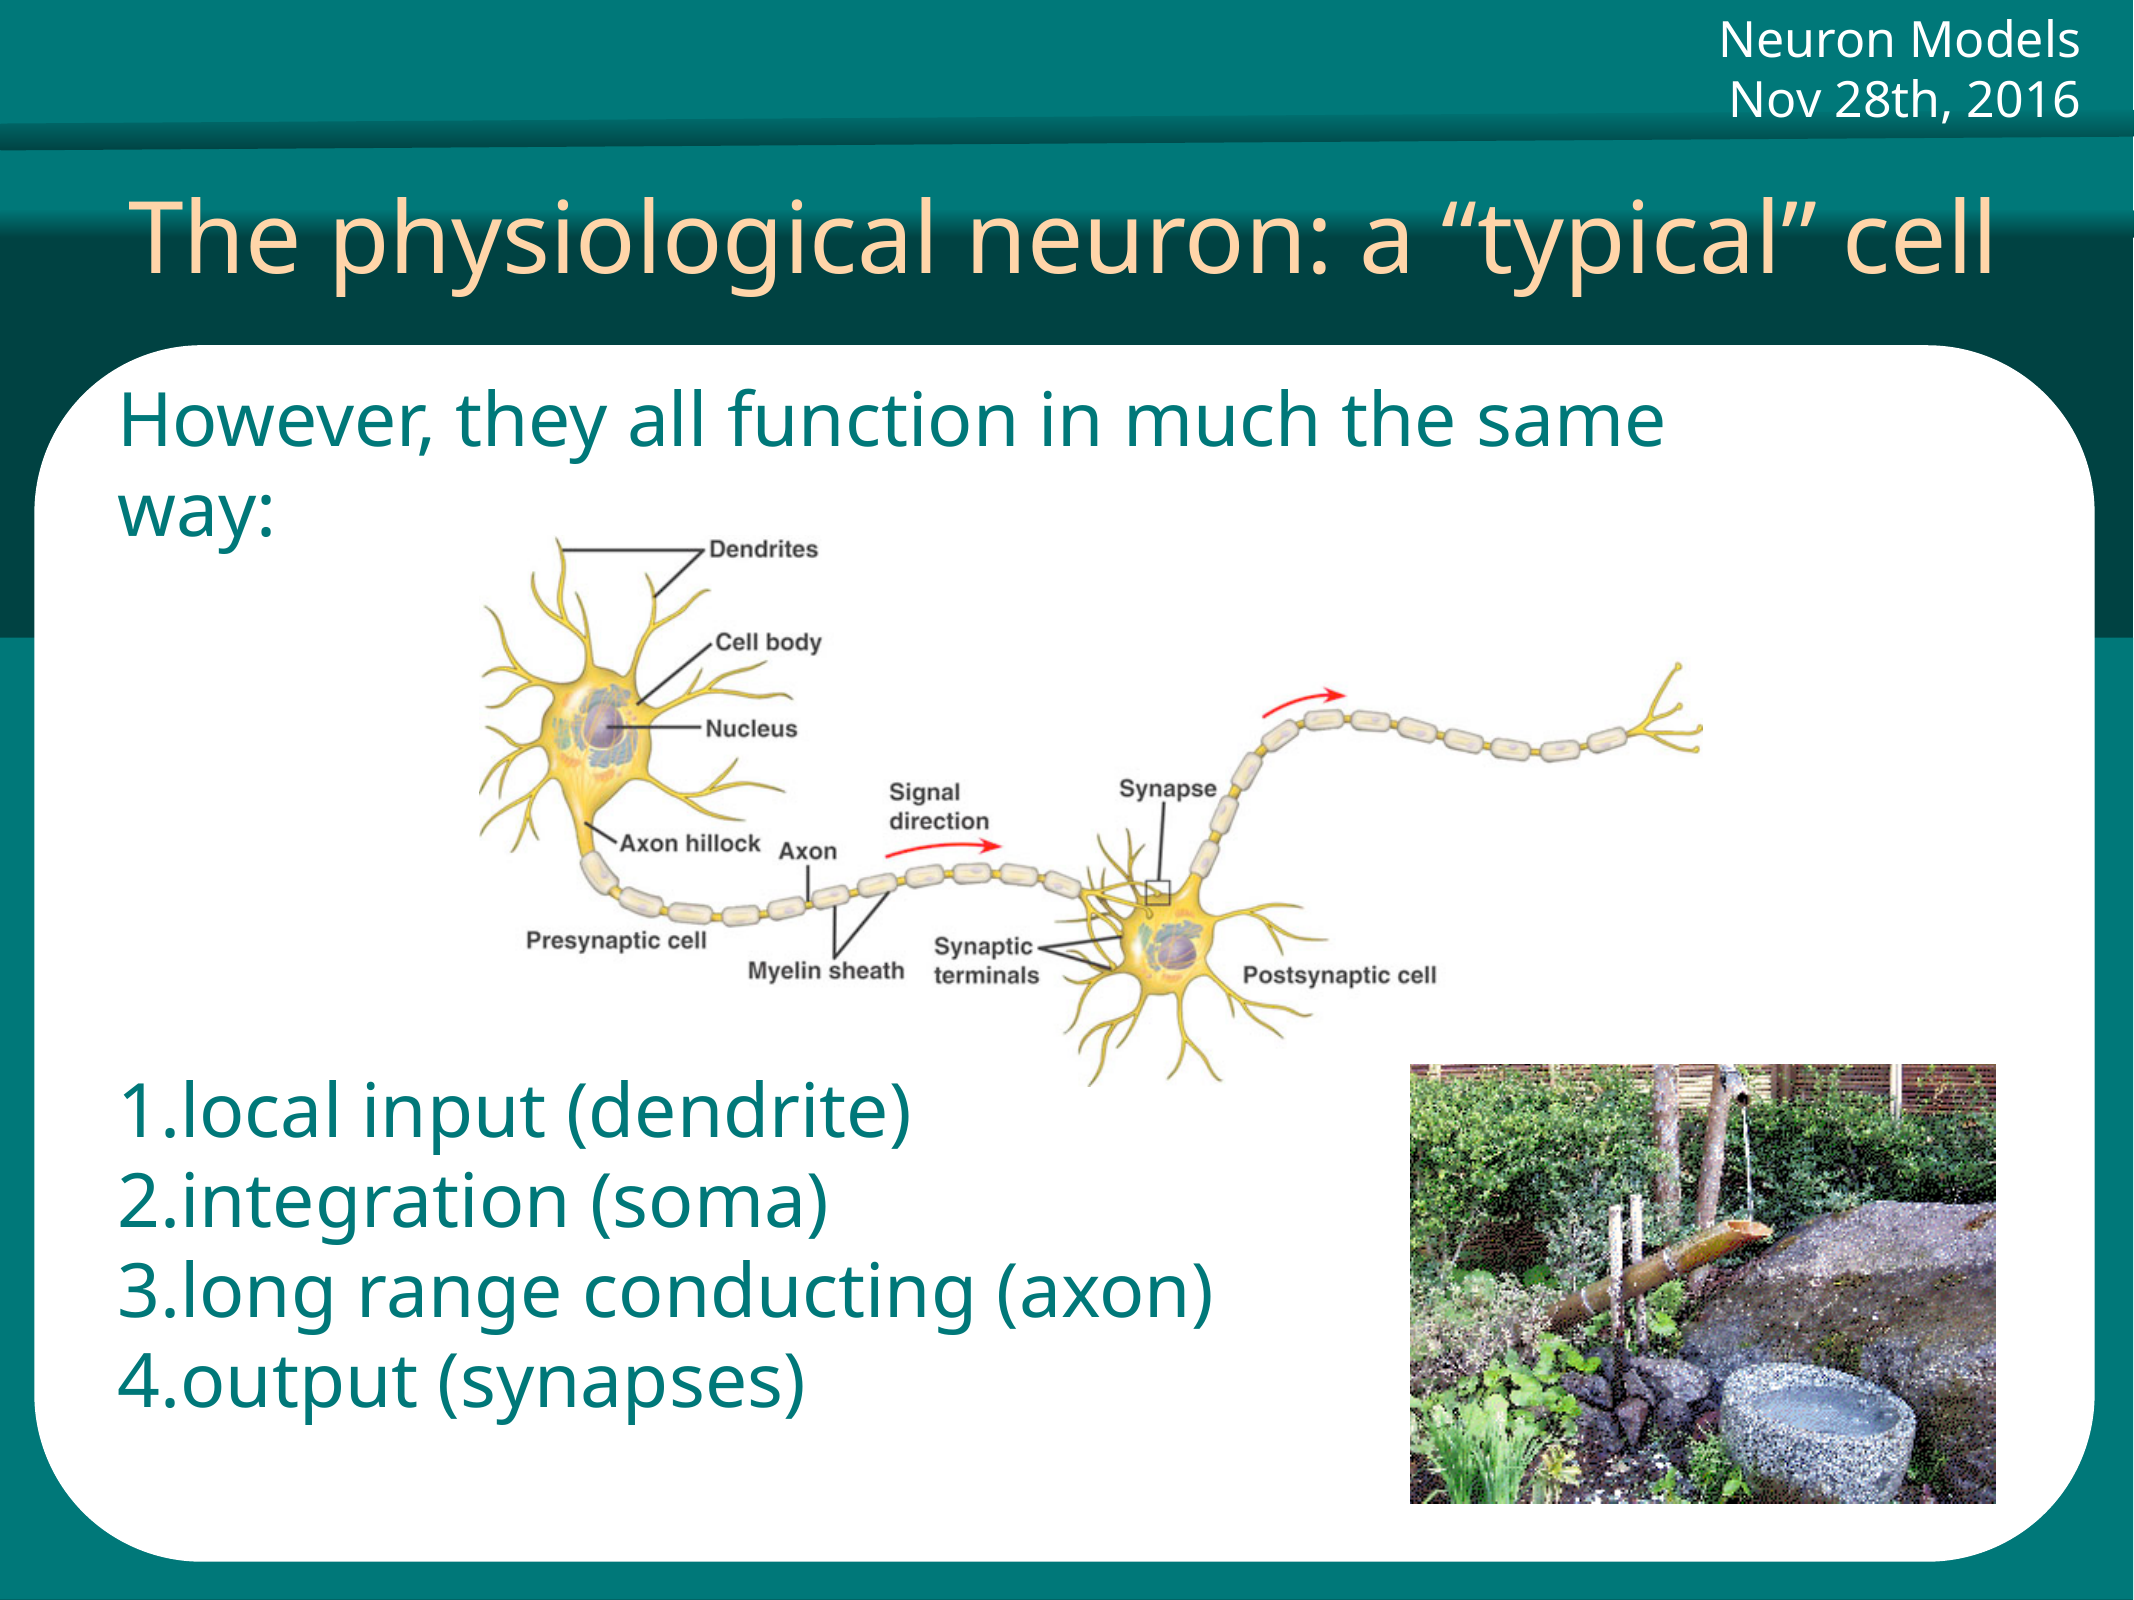

Neuron Models
Nov 28th, 2016
The physiological neuron: a “typical” cell
However, they all function in much the same way:
local input (dendrite)
integration (soma)
long range conducting (axon)
output (synapses)